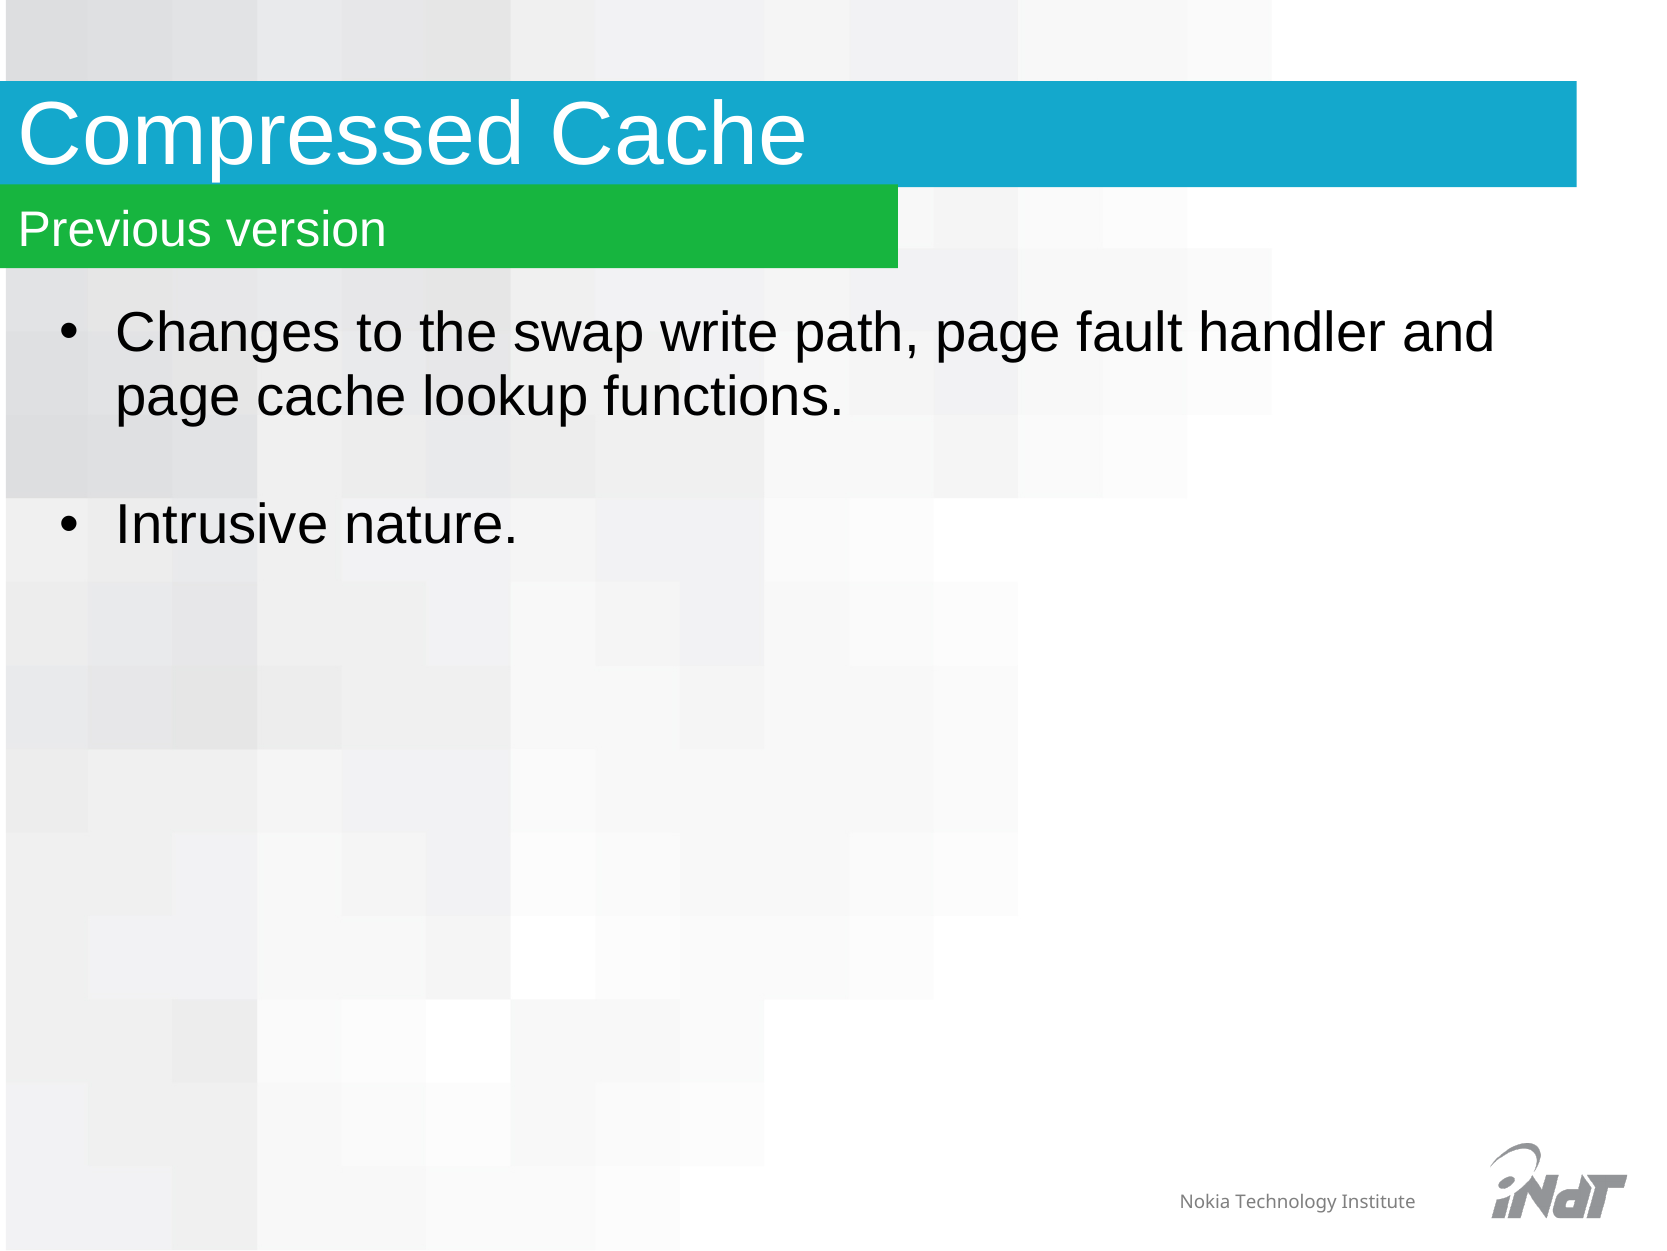

Compressed Cache
Previous version
# Changes to the swap write path, page fault handler and page cache lookup functions.
Intrusive nature.